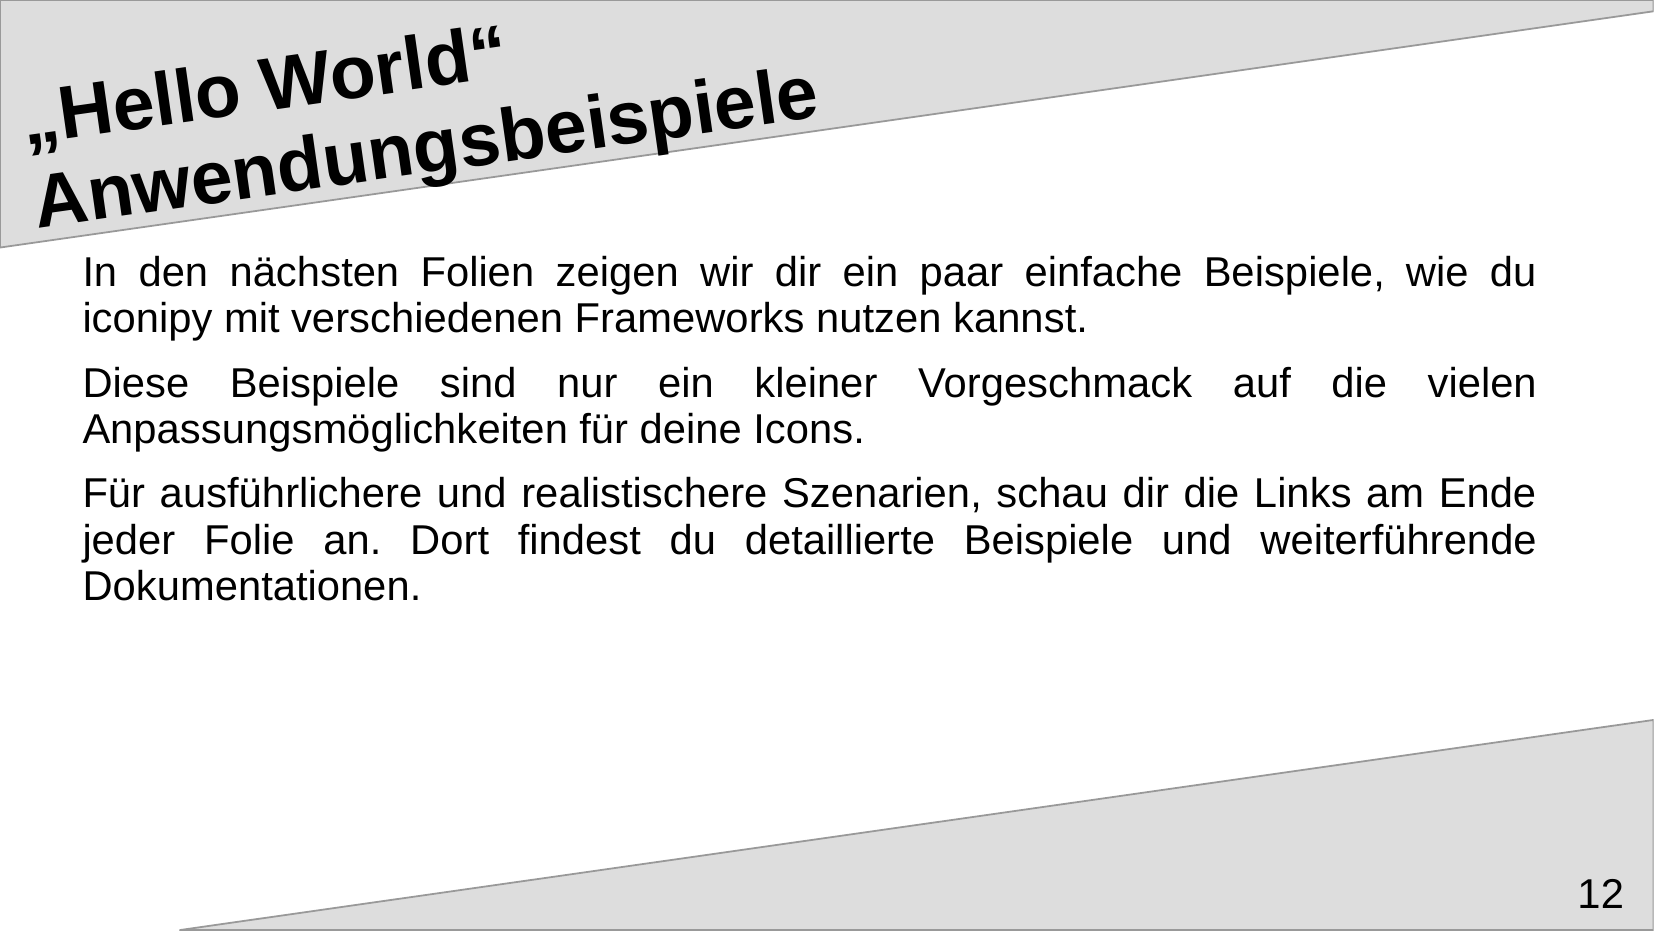

# „Hello World“ Anwendungsbeispiele
In den nächsten Folien zeigen wir dir ein paar einfache Beispiele, wie du iconipy mit verschiedenen Frameworks nutzen kannst.
Diese Beispiele sind nur ein kleiner Vorgeschmack auf die vielen Anpassungsmöglichkeiten für deine Icons.
Für ausführlichere und realistischere Szenarien, schau dir die Links am Ende jeder Folie an. Dort findest du detaillierte Beispiele und weiterführende Dokumentationen.
12